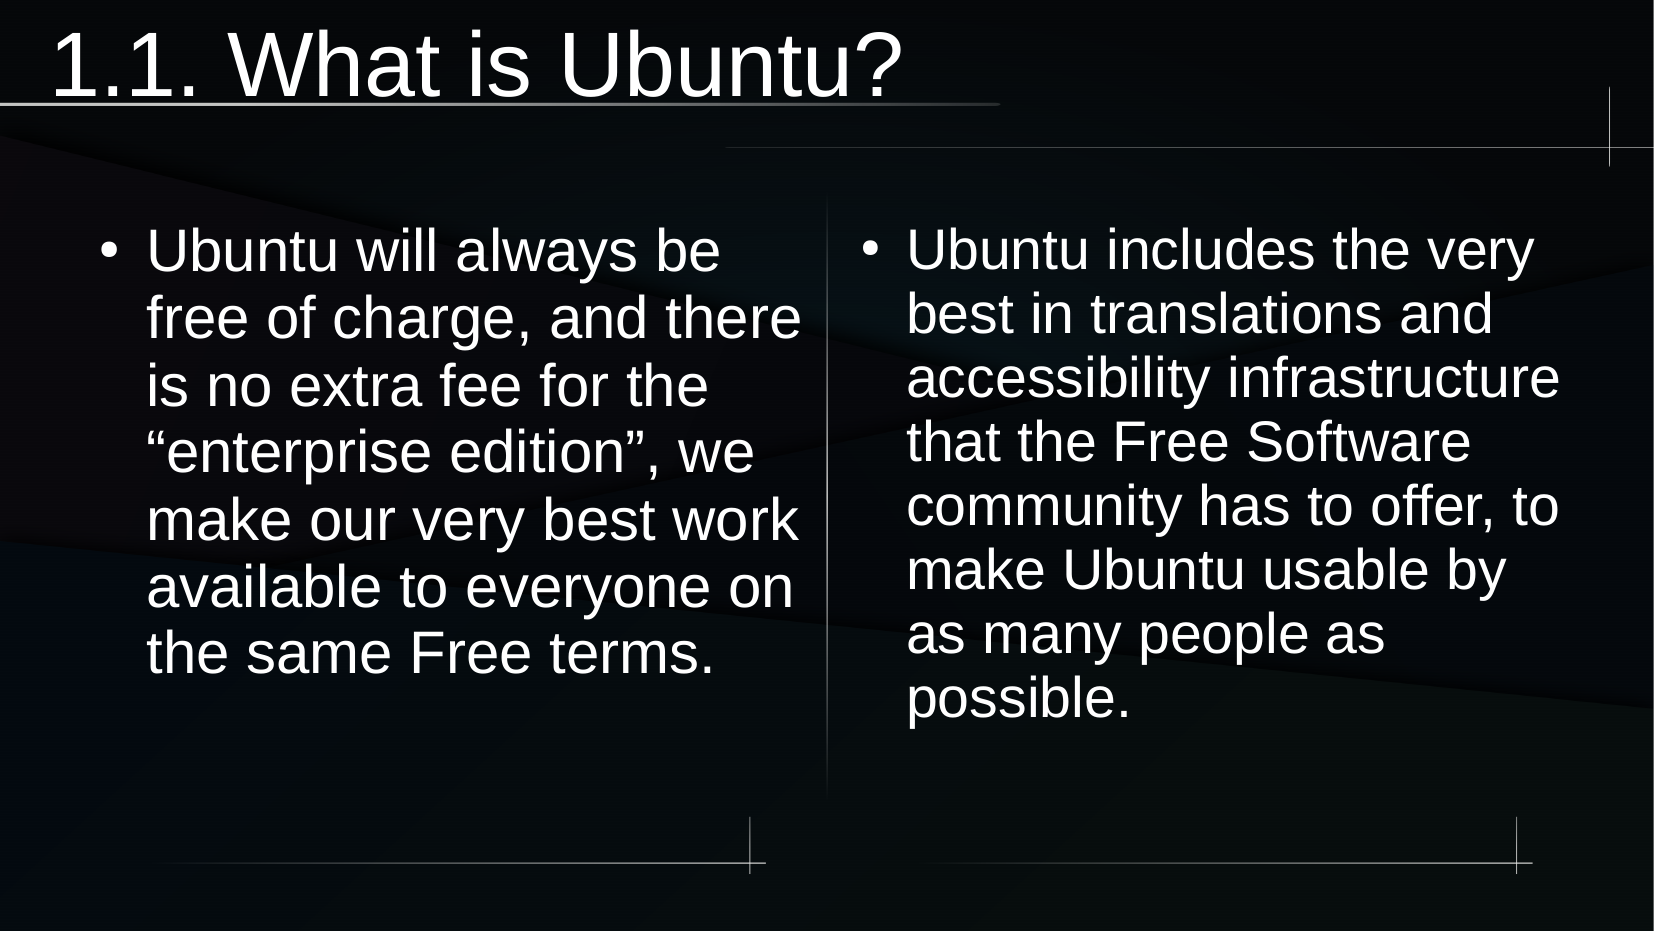

# 1.1. What is Ubuntu?
Ubuntu will always be free of charge, and there is no extra fee for the “enterprise edition”, we make our very best work available to everyone on the same Free terms.
Ubuntu includes the very best in translations and accessibility infrastructure that the Free Software community has to offer, to make Ubuntu usable by as many people as possible.